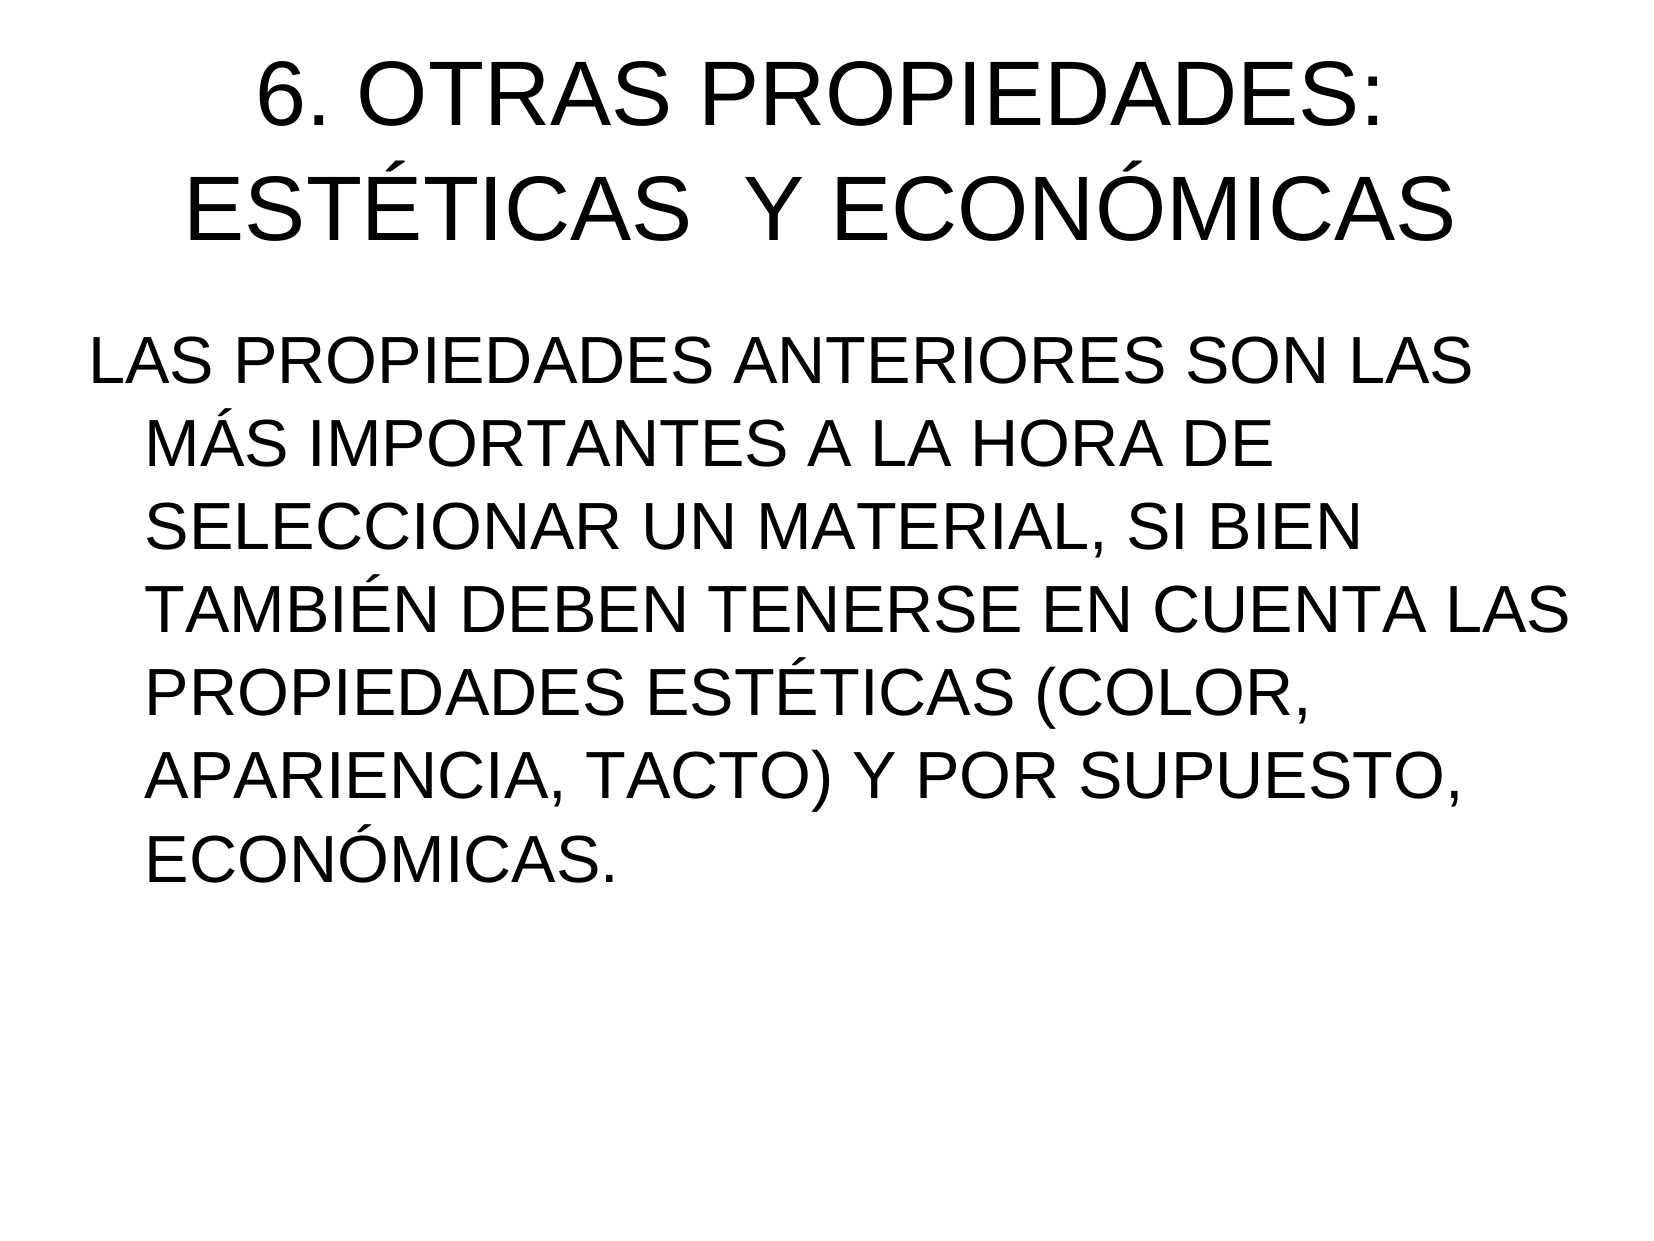

6. OTRAS PROPIEDADES: ESTÉTICAS Y ECONÓMICAS
# LAS PROPIEDADES ANTERIORES SON LAS MÁS IMPORTANTES A LA HORA DE SELECCIONAR UN MATERIAL, SI BIEN TAMBIÉN DEBEN TENERSE EN CUENTA LAS PROPIEDADES ESTÉTICAS (COLOR, APARIENCIA, TACTO) Y POR SUPUESTO, ECONÓMICAS.